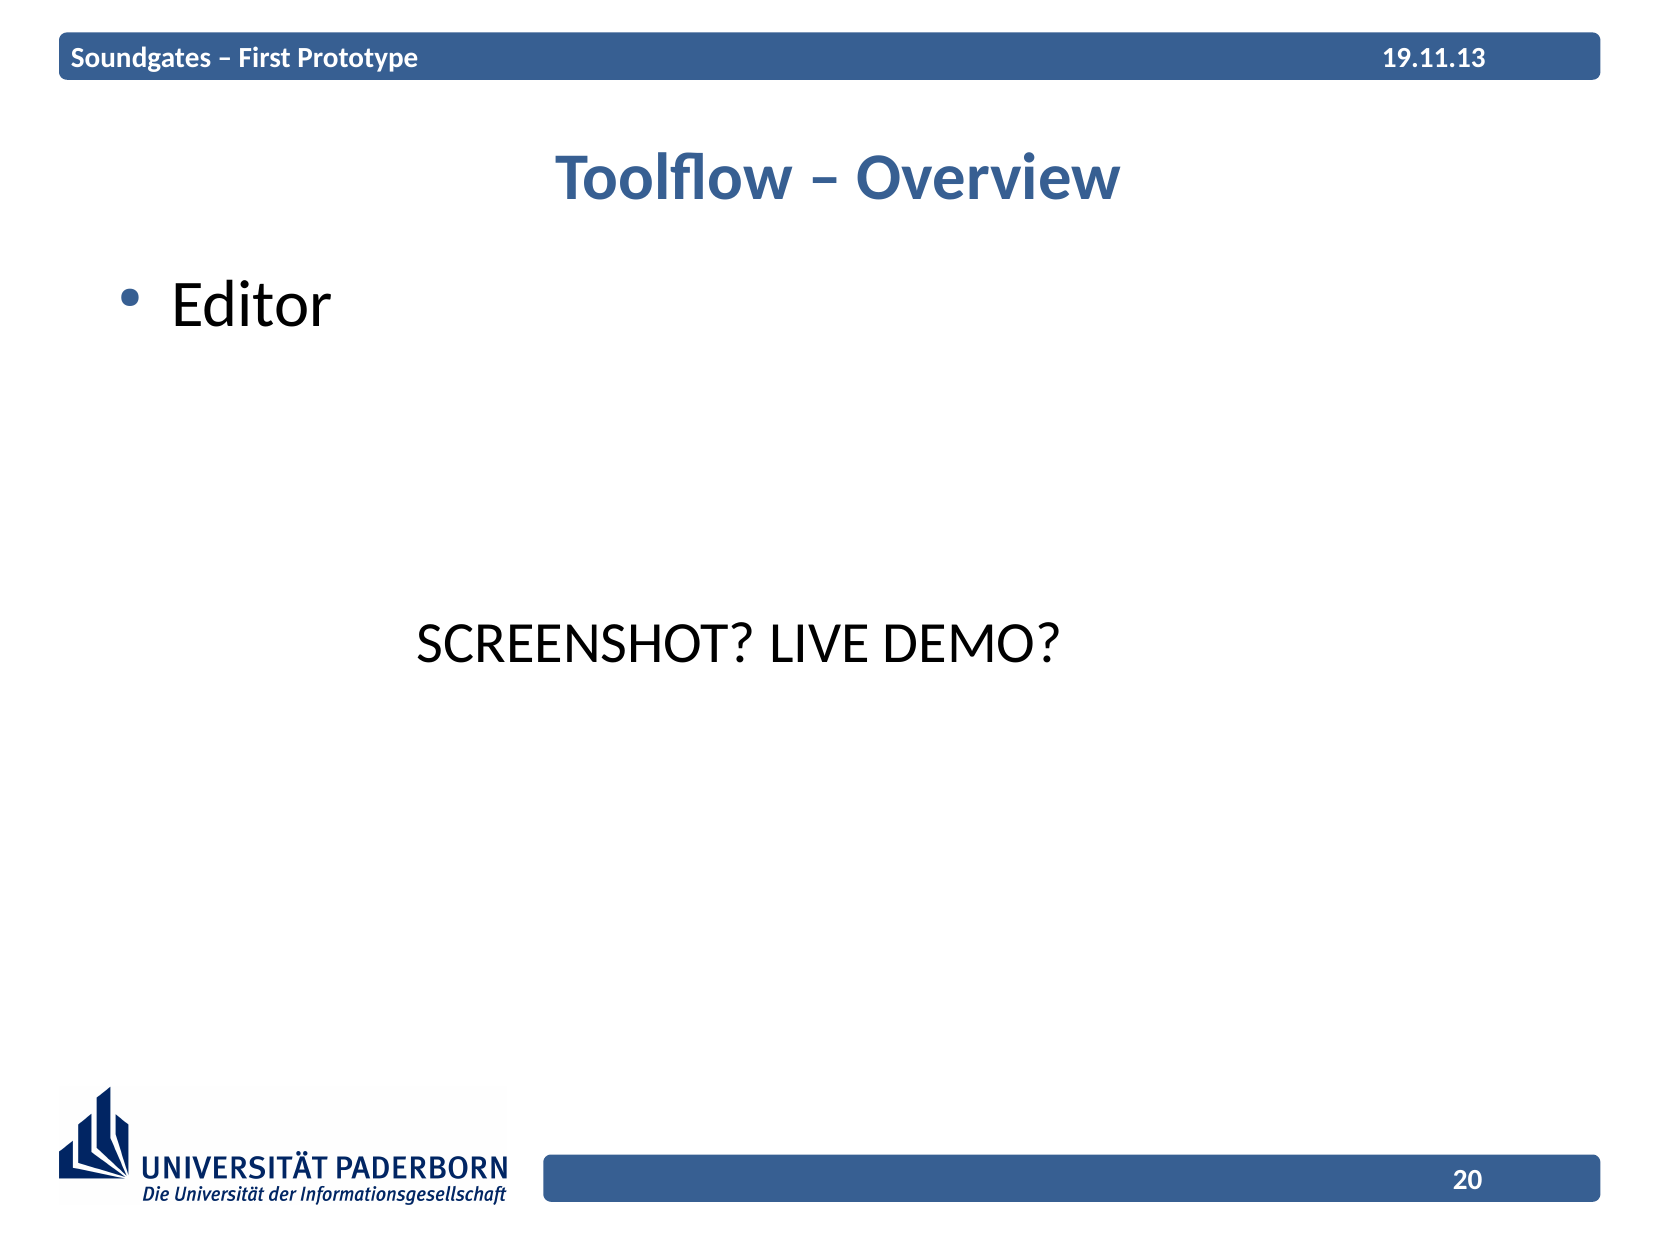

Soundgates – First Prototype
19.11.13
# Toolflow – Overview
Editor
SCREENSHOT? LIVE DEMO?